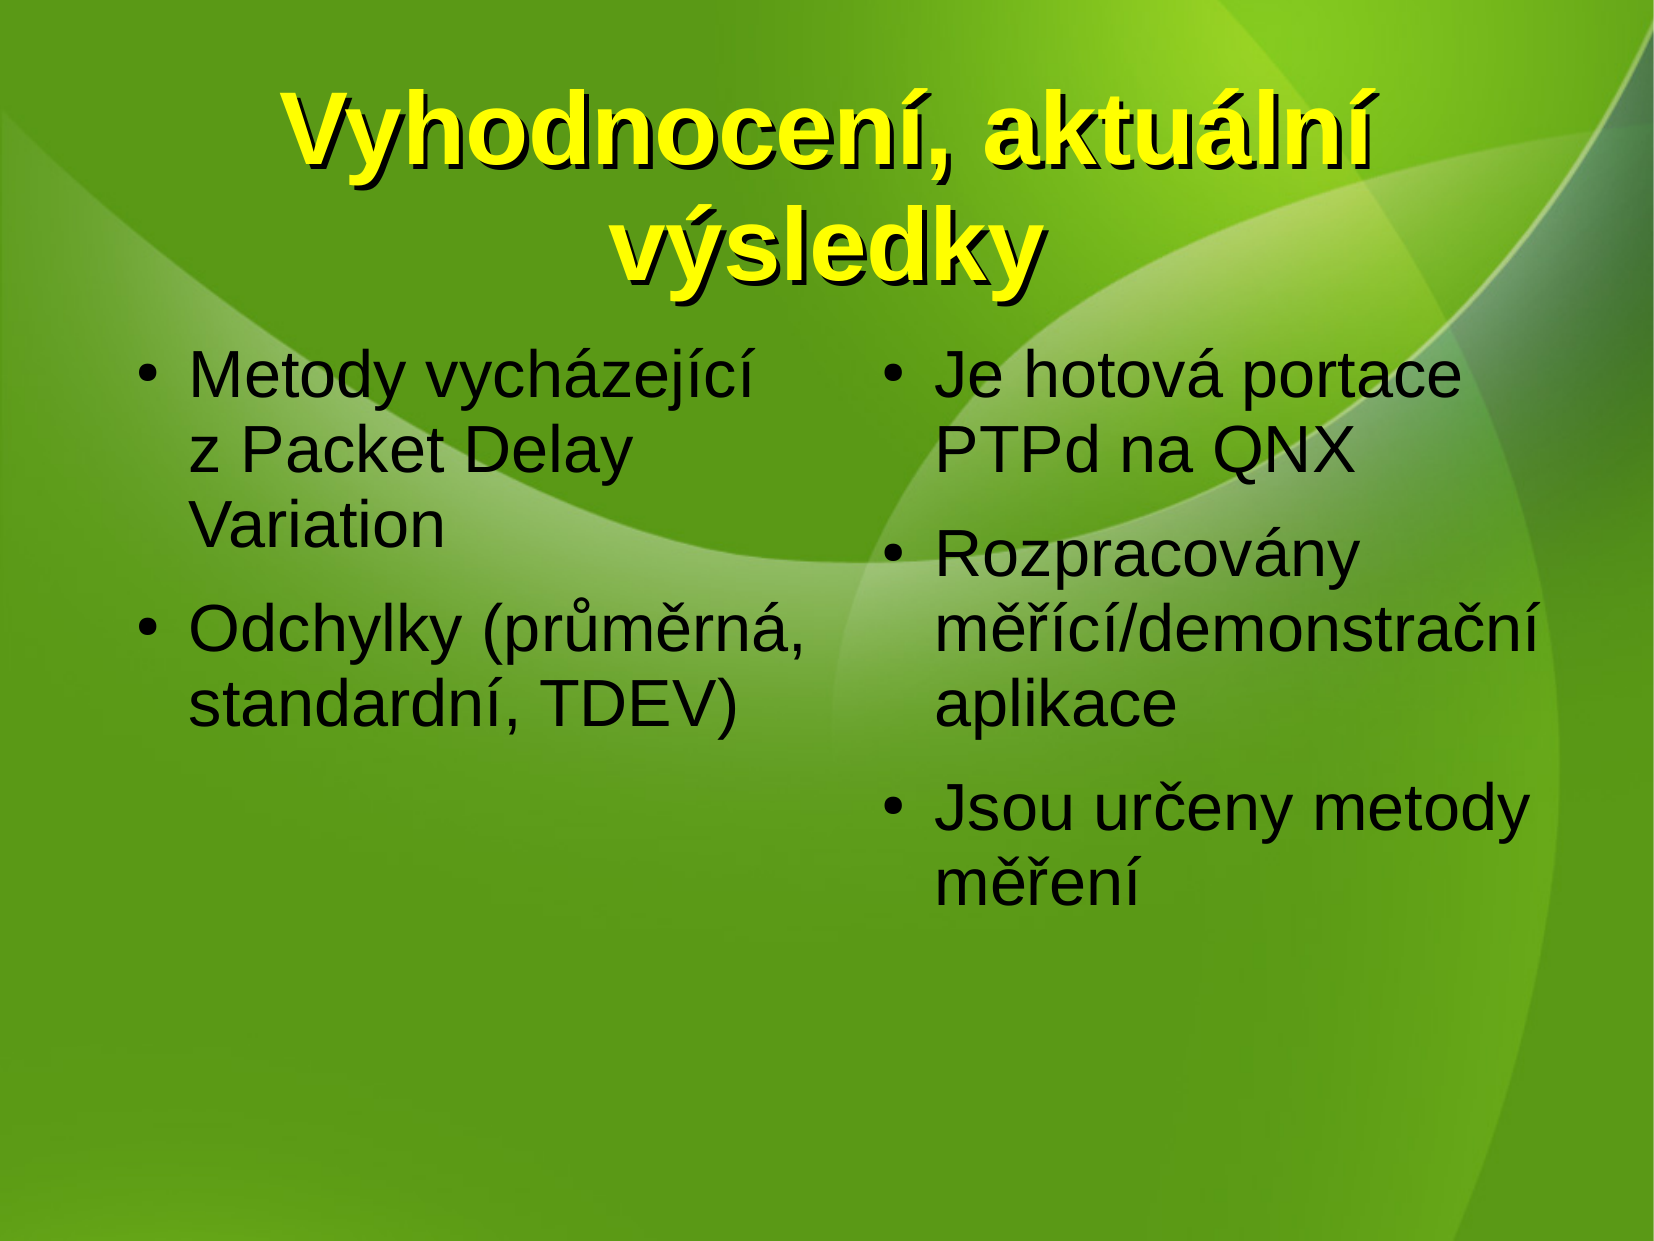

# Vyhodnocení, aktuální výsledky
Metody vycházející z Packet Delay Variation
Odchylky (průměrná, standardní, TDEV)
Je hotová portace PTPd na QNX
Rozpracovány měřící/demonstrační aplikace
Jsou určeny metody měření